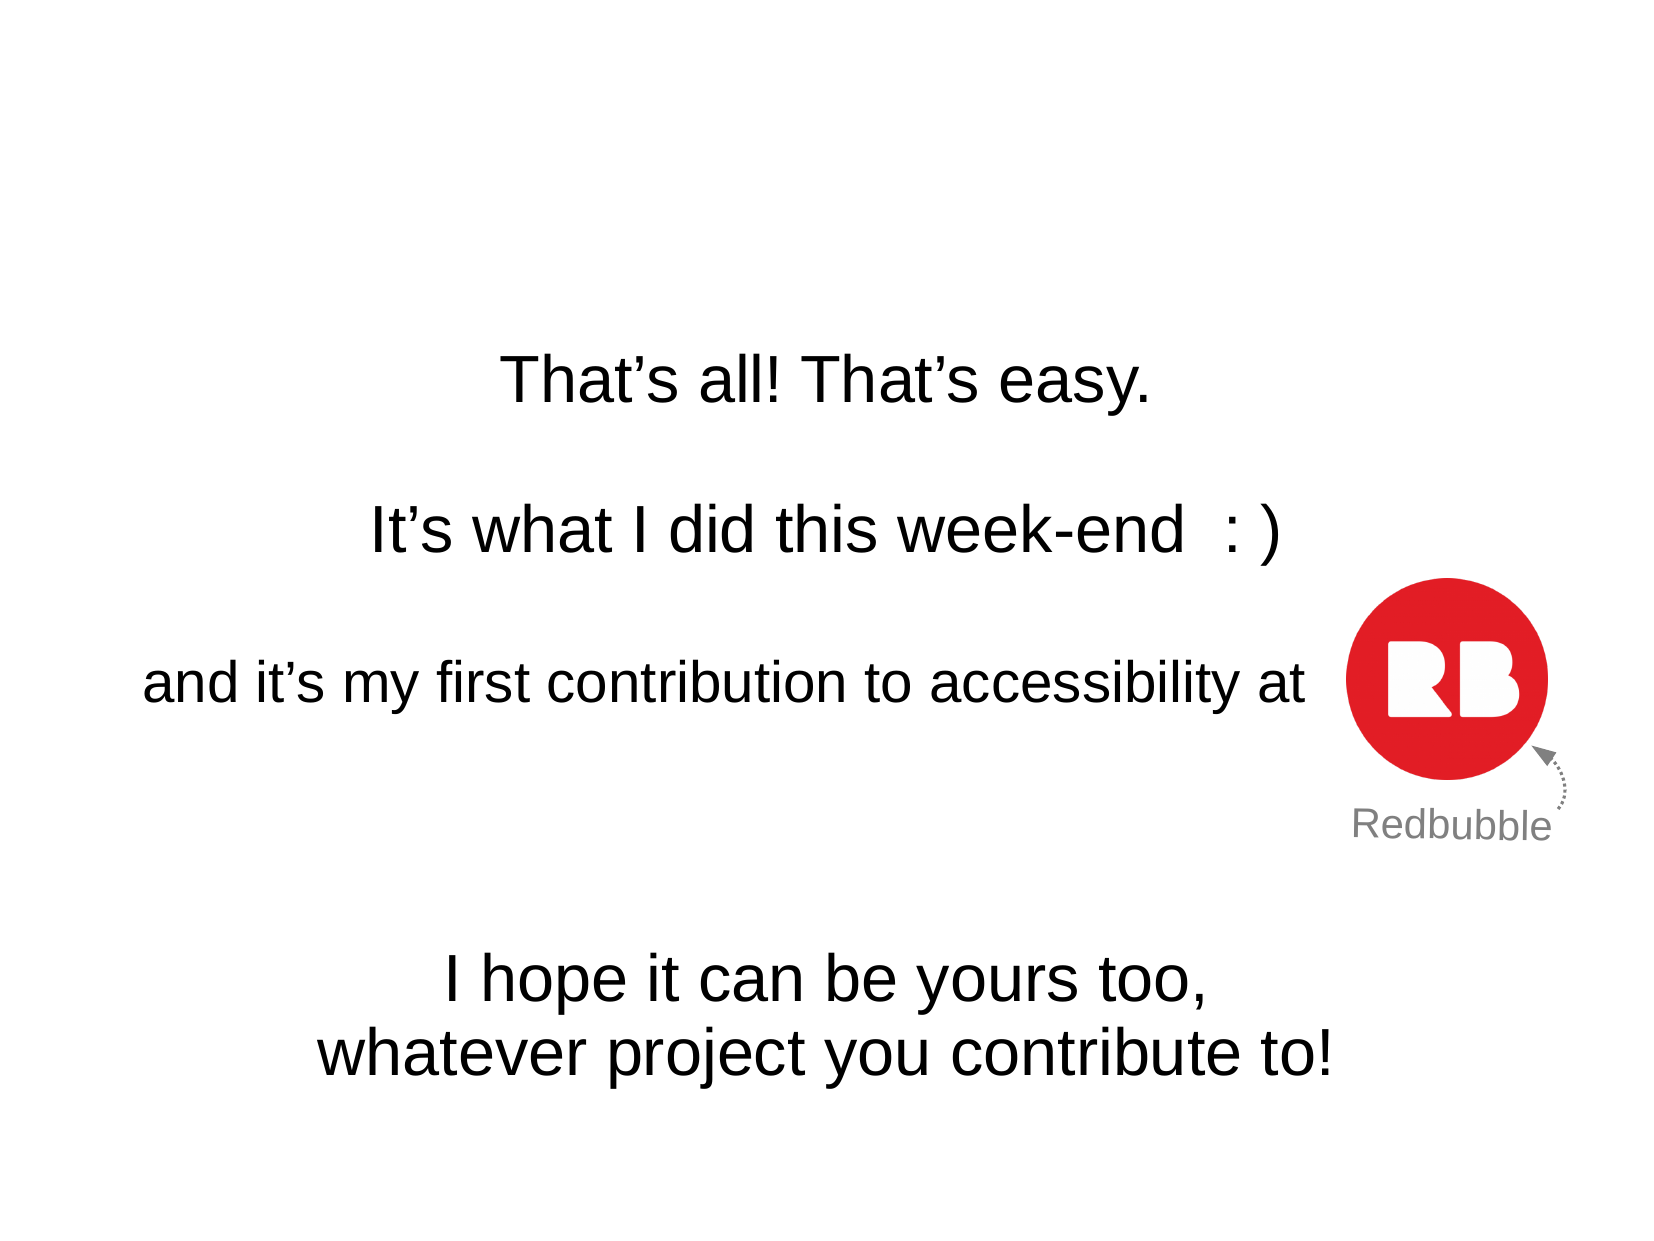

# That’s all! That’s easy.
It’s what I did this week-end : )
and it’s my first contribution to accessibility at
I hope it can be yours too,
whatever project you contribute to!
Redbubble